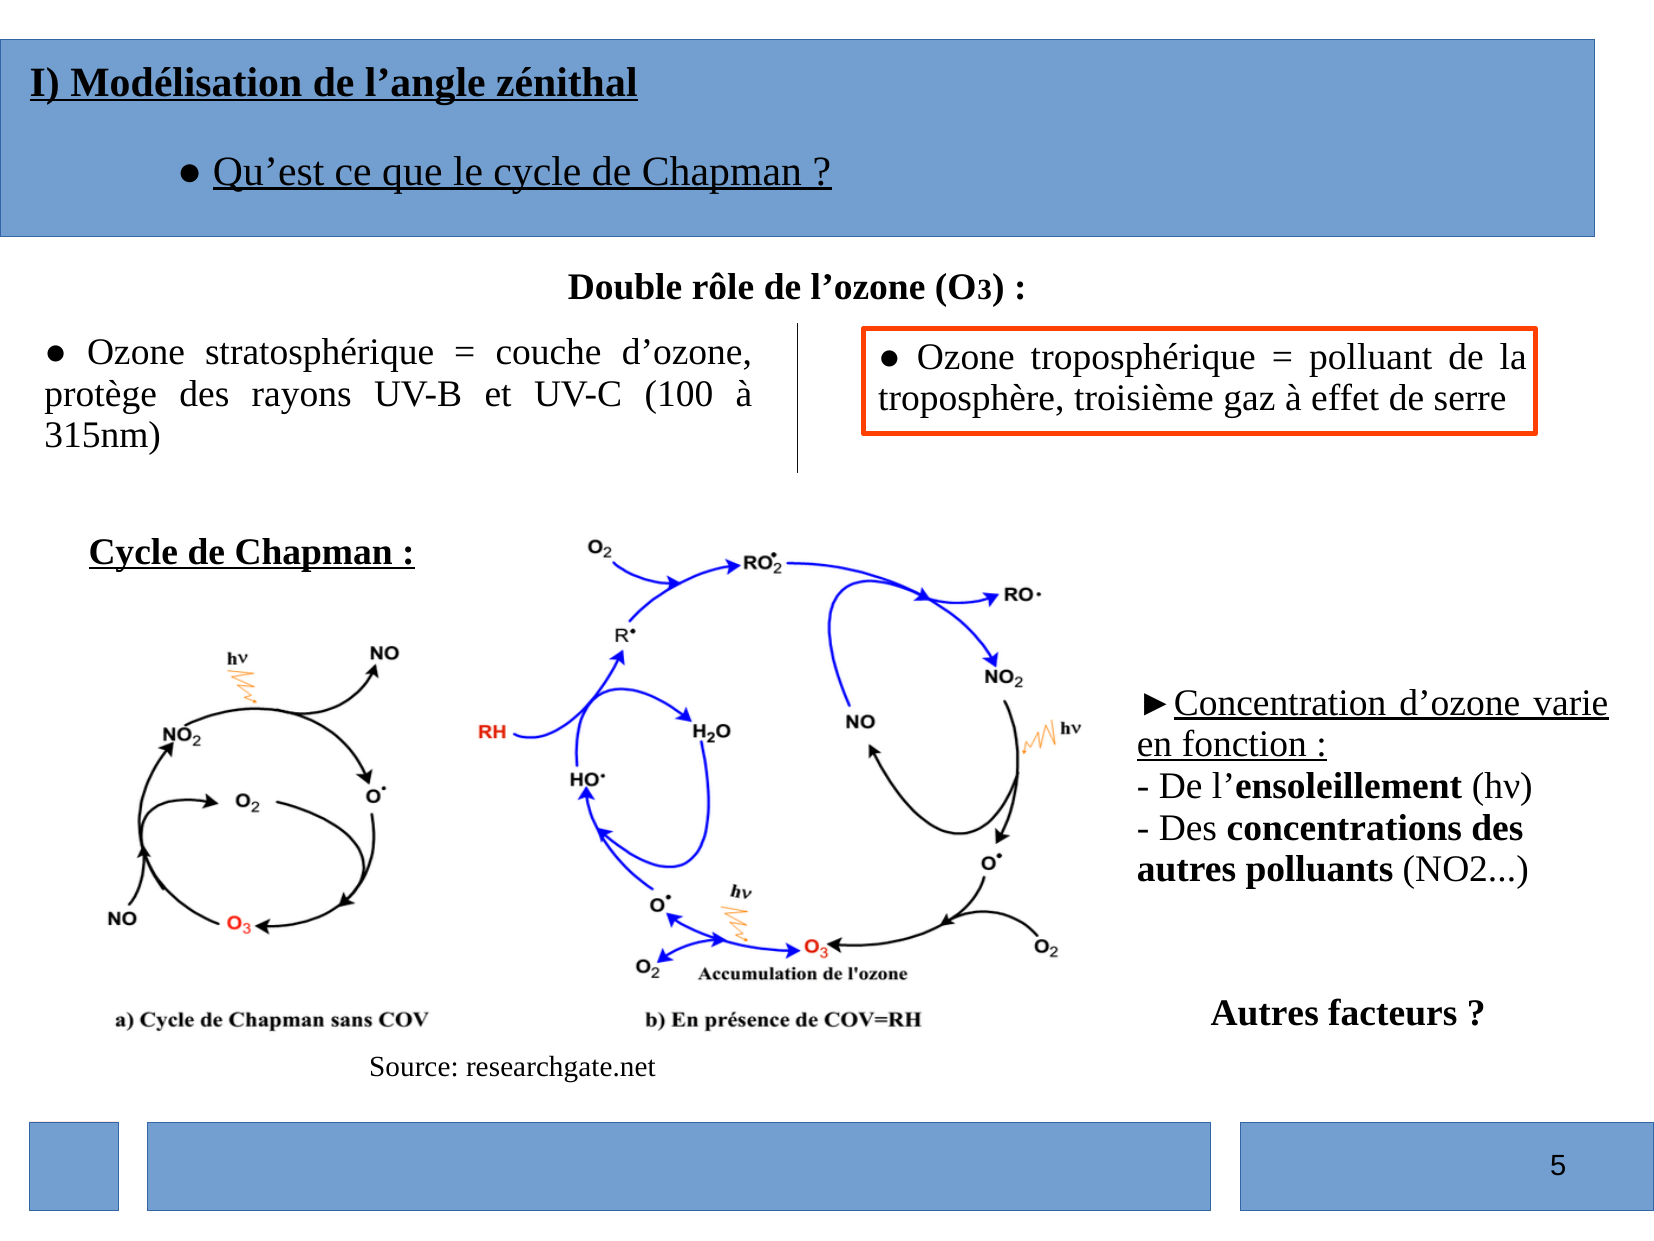

I) Modélisation de l’angle zénithal
● Qu’est ce que le cycle de Chapman ?
Double rôle de l’ozone (O3) :
● Ozone stratosphérique = couche d’ozone, protège des rayons UV-B et UV-C (100 à 315nm)
● Ozone troposphérique = polluant de la troposphère, troisième gaz à effet de serre
Cycle de Chapman :
►Concentration d’ozone varie en fonction :
- De l’ensoleillement (hν)
- Des concentrations des autres polluants (NO2...)
Autres facteurs ?
Source: researchgate.net
5